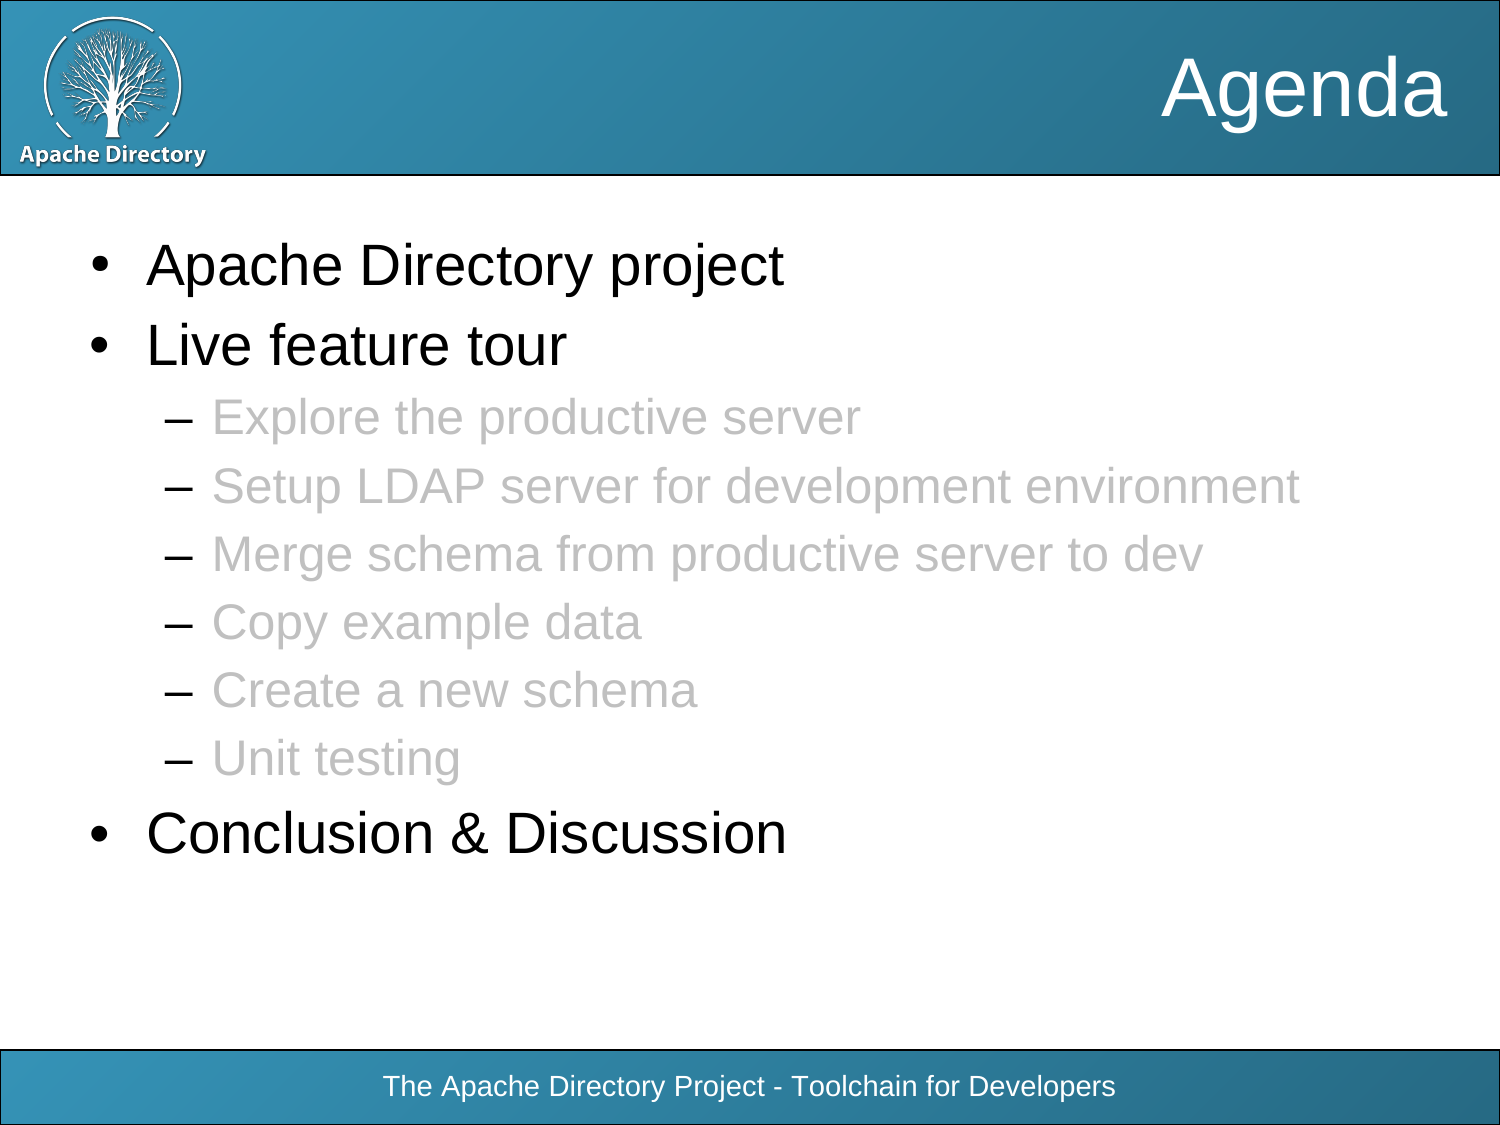

# Agenda
Apache Directory project
Live feature tour
Explore the productive server
Setup LDAP server for development environment
Merge schema from productive server to dev
Copy example data
Create a new schema
Unit testing
Conclusion & Discussion